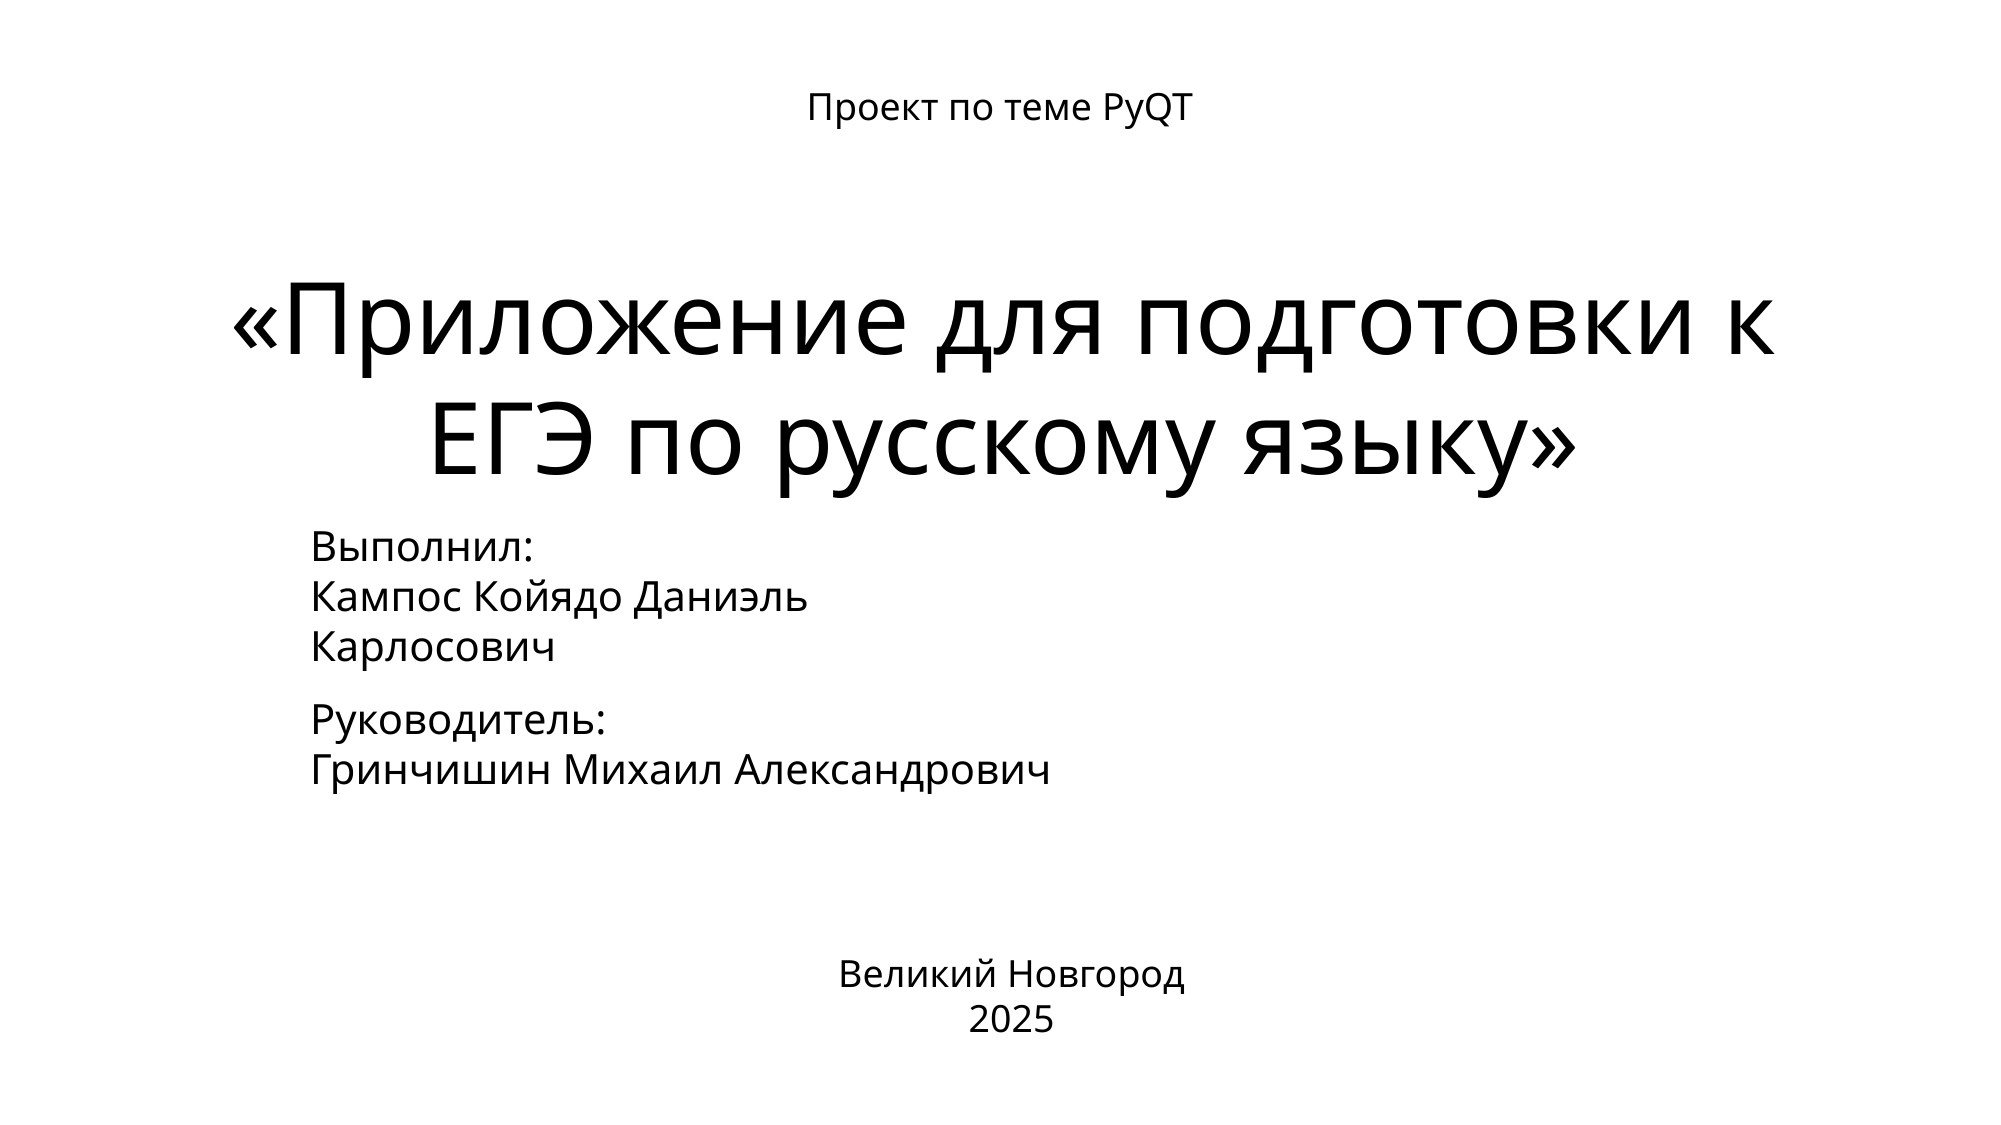

Проект по теме PyQT
«Приложение для подготовки к
ЕГЭ по русскому языку»
Выполнил:
Кампос Койядо Даниэль Карлосович
Руководитель:
Гринчишин Михаил Александрович
Великий Новгород
2025